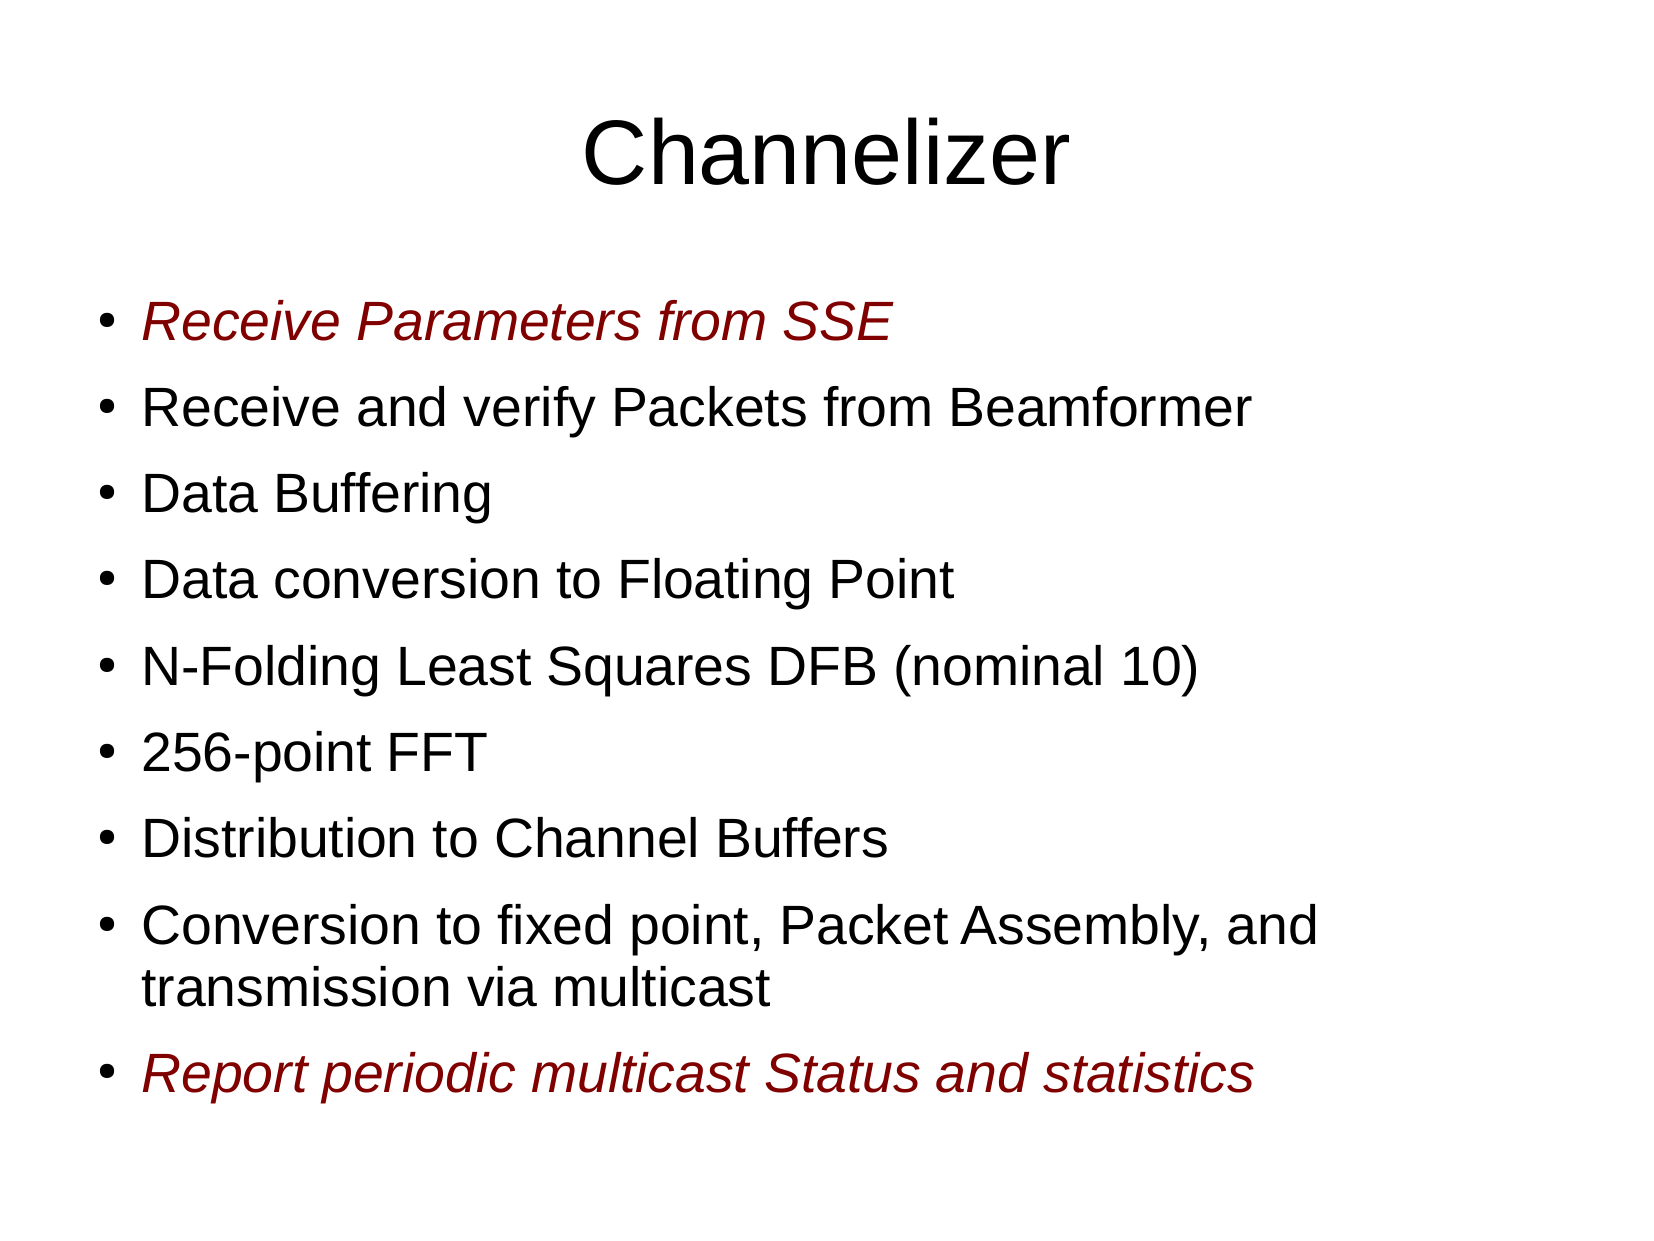

# Channelizer
Receive Parameters from SSE
Receive and verify Packets from Beamformer
Data Buffering
Data conversion to Floating Point
N-Folding Least Squares DFB (nominal 10)
256-point FFT
Distribution to Channel Buffers
Conversion to fixed point, Packet Assembly, and transmission via multicast
Report periodic multicast Status and statistics